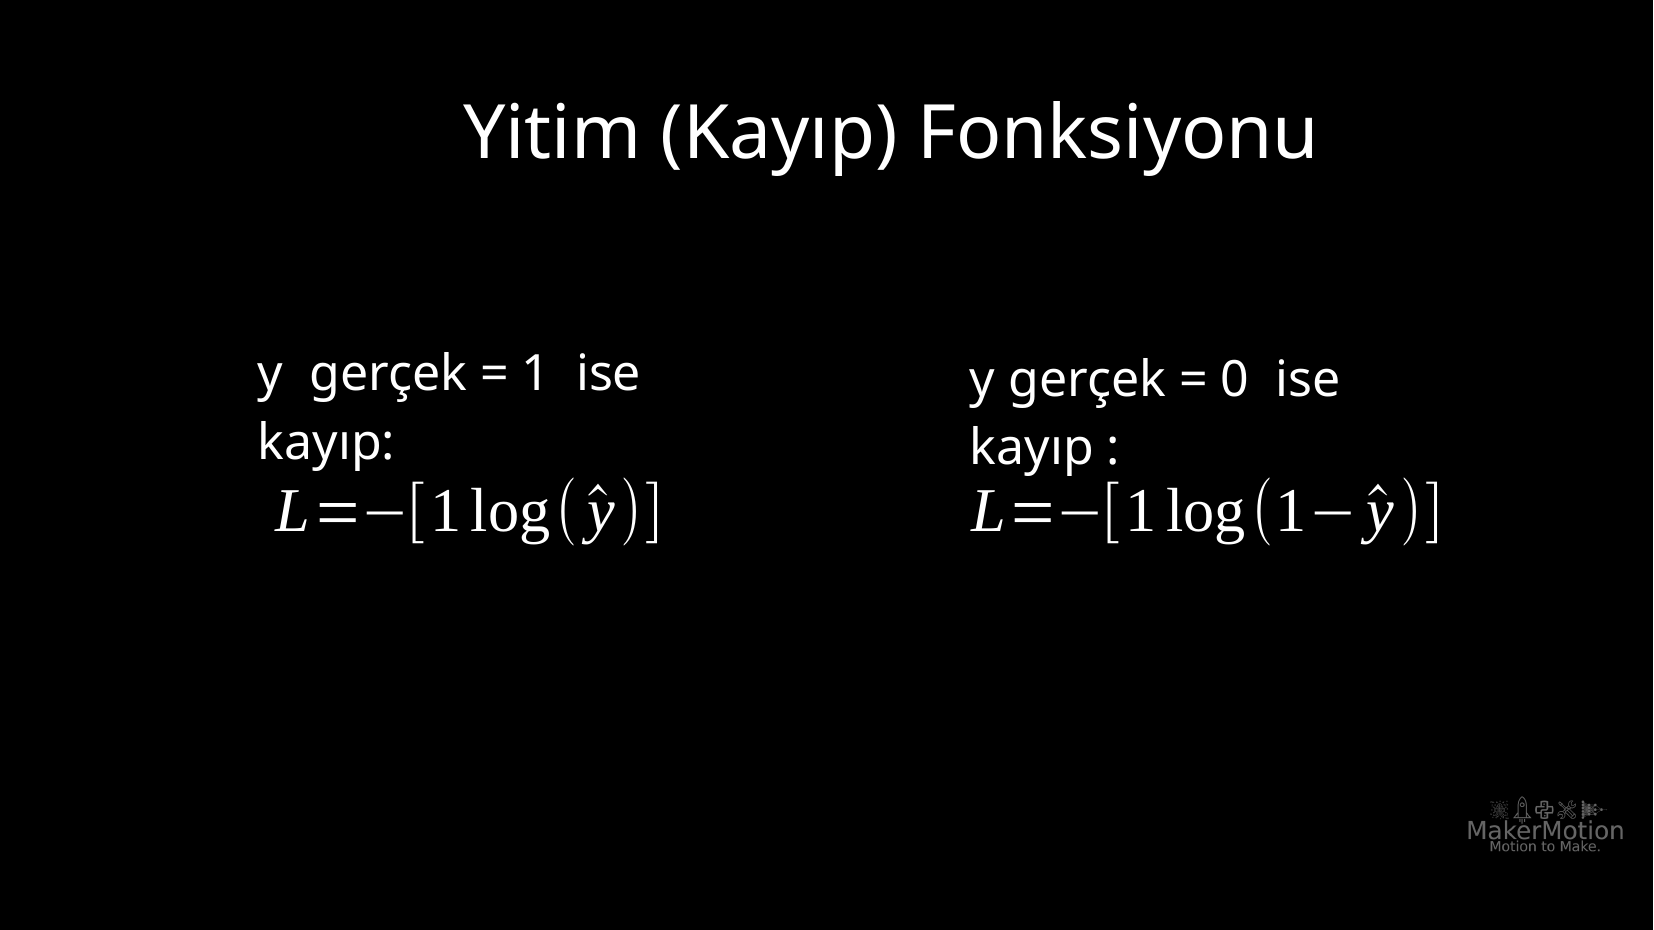

Yitim (Kayıp) Fonksiyonu
y gerçek = 1 ise kayıp:
y gerçek = 0 ise kayıp :